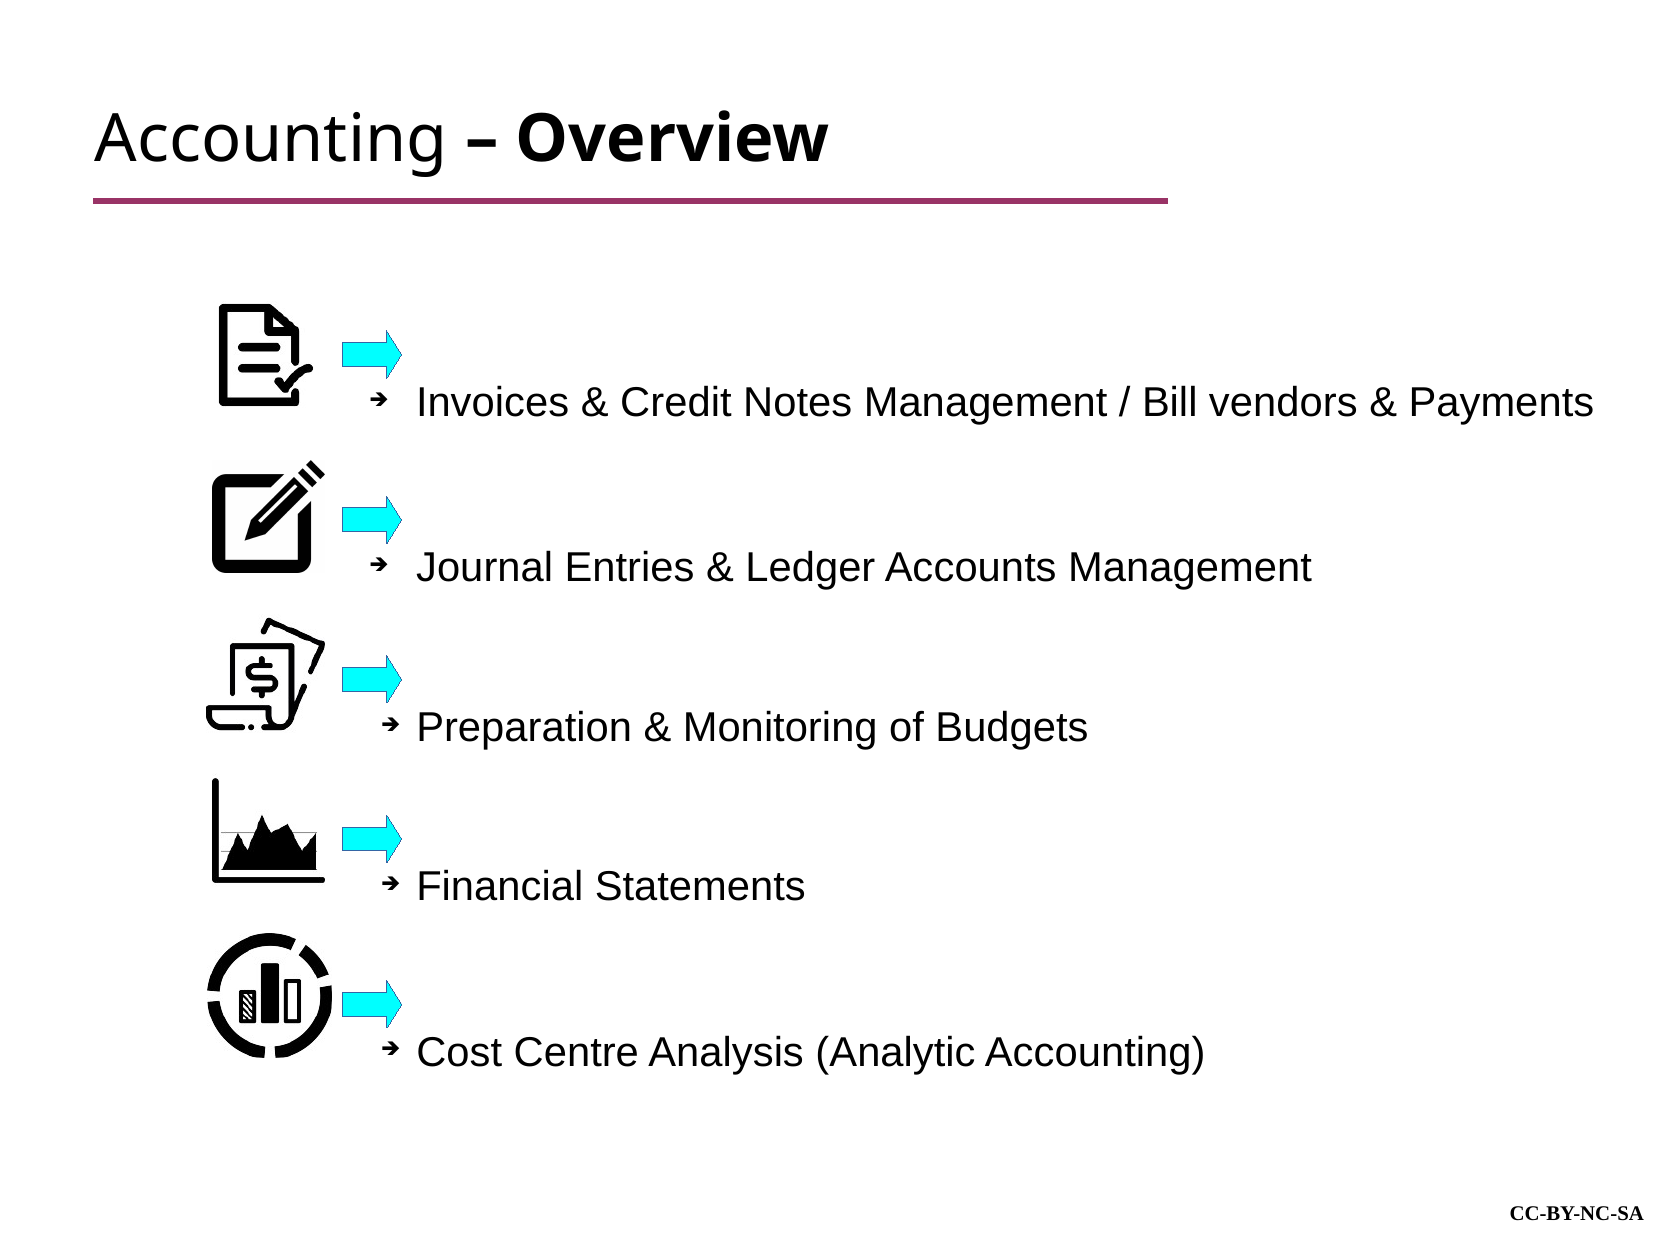

# Accounting – Overview
 Invoices & Credit Notes Management / Bill vendors & Payments
 Journal Entries & Ledger Accounts Management
Preparation & Monitoring of Budgets
Financial Statements
Cost Centre Analysis (Analytic Accounting)